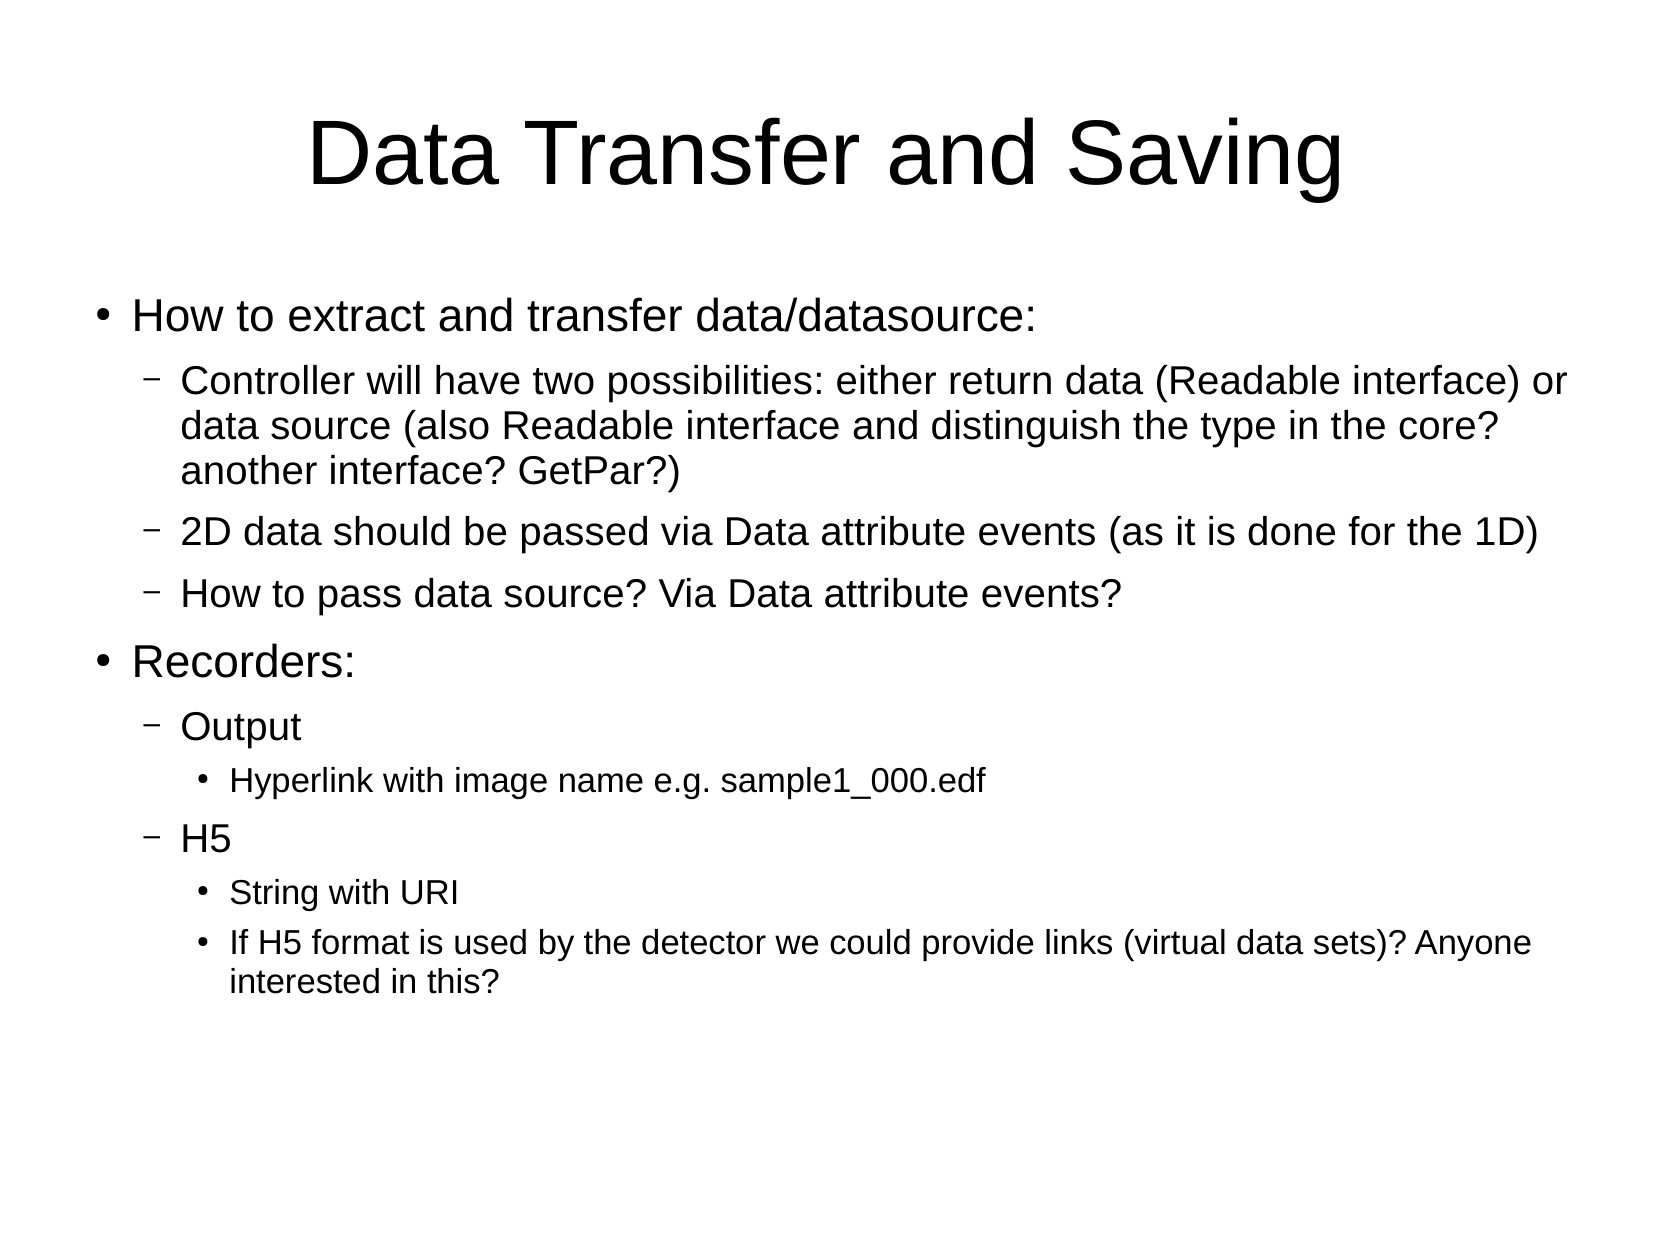

# Data Transfer and Saving
How to extract and transfer data/datasource:
Controller will have two possibilities: either return data (Readable interface) or data source (also Readable interface and distinguish the type in the core? another interface? GetPar?)
2D data should be passed via Data attribute events (as it is done for the 1D)
How to pass data source? Via Data attribute events?
Recorders:
Output
Hyperlink with image name e.g. sample1_000.edf
H5
String with URI
If H5 format is used by the detector we could provide links (virtual data sets)? Anyone interested in this?